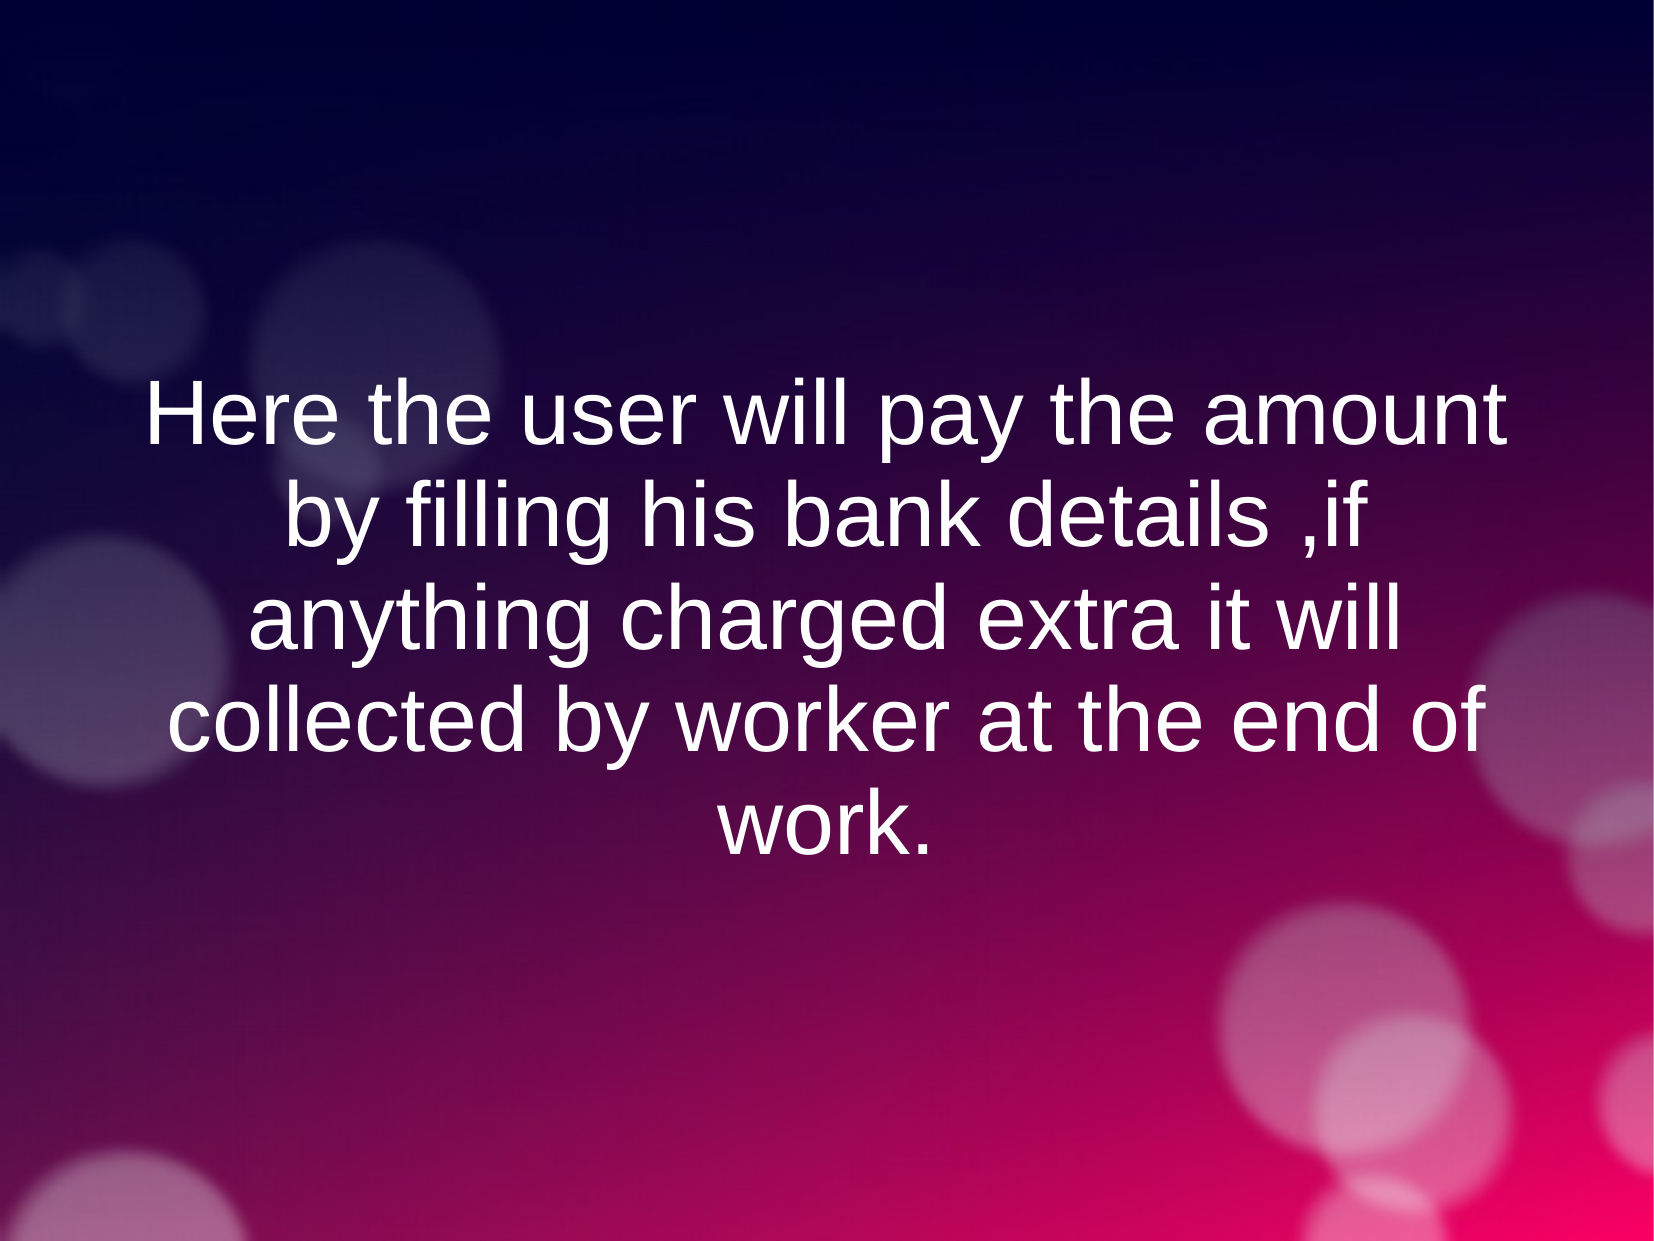

# Here the user will pay the amount by filling his bank details ,if anything charged extra it will collected by worker at the end of work.